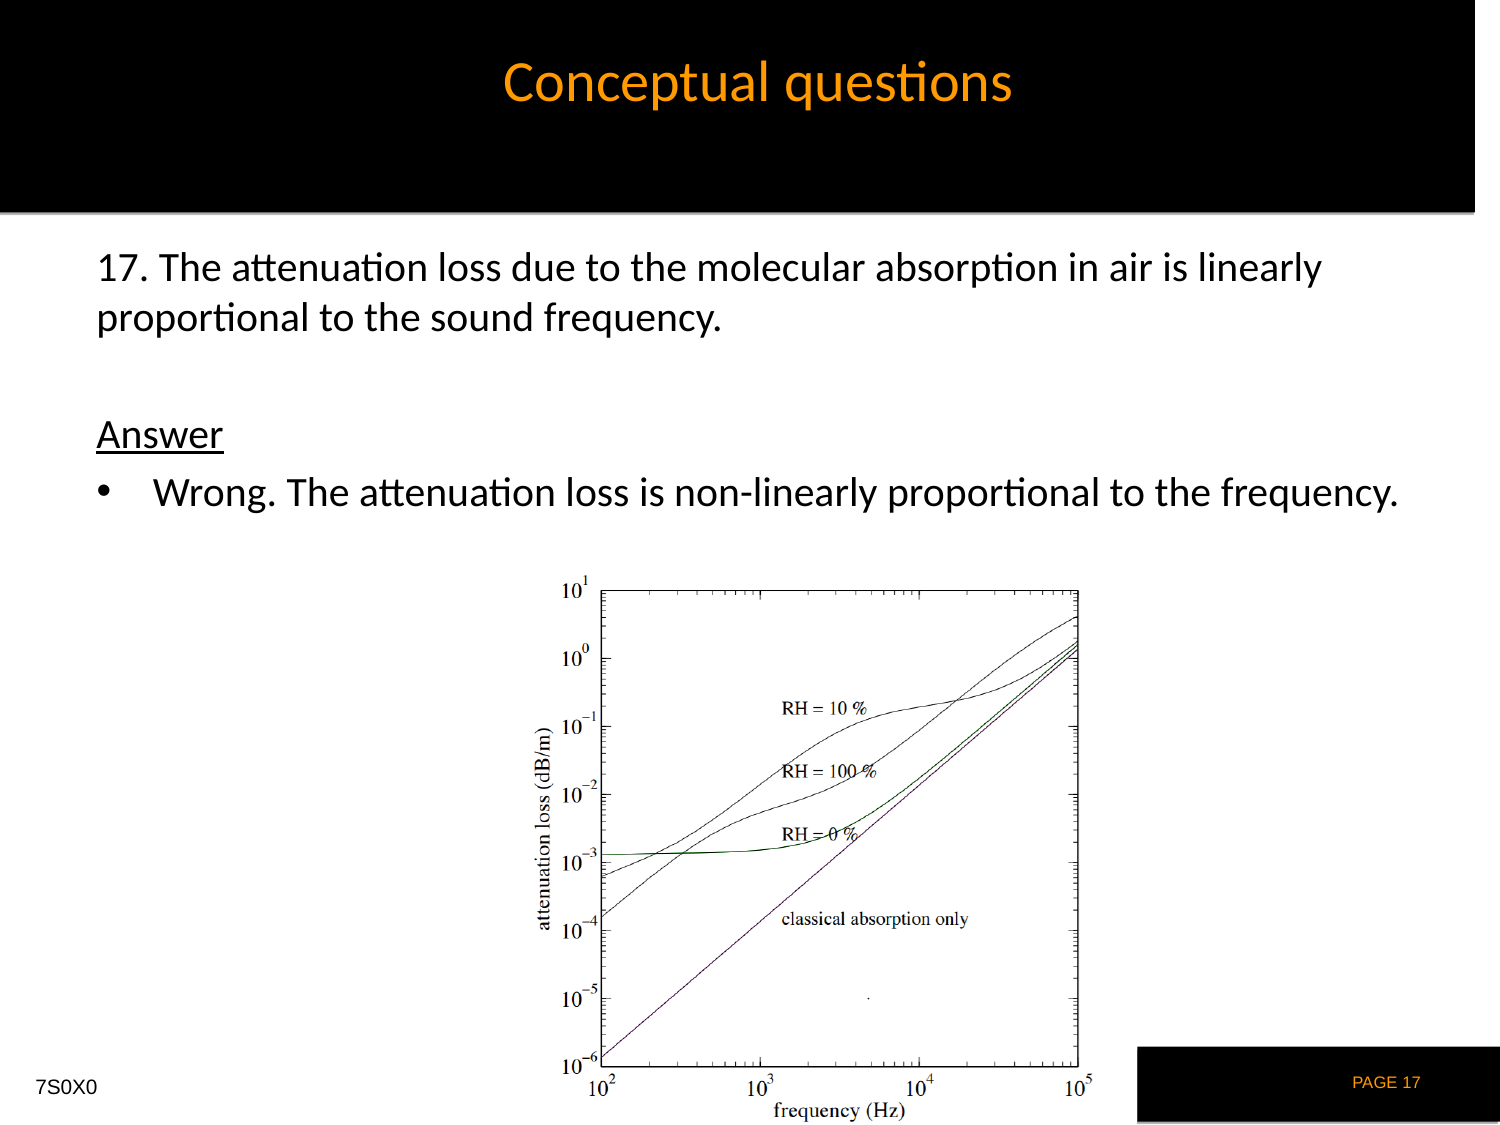

# Conceptual questions
17. The attenuation loss due to the molecular absorption in air is linearly proportional to the sound frequency.
Answer
Wrong. The attenuation loss is non-linearly proportional to the frequency.
PAGE 17
7S0X0
2017/02/09
PAGE